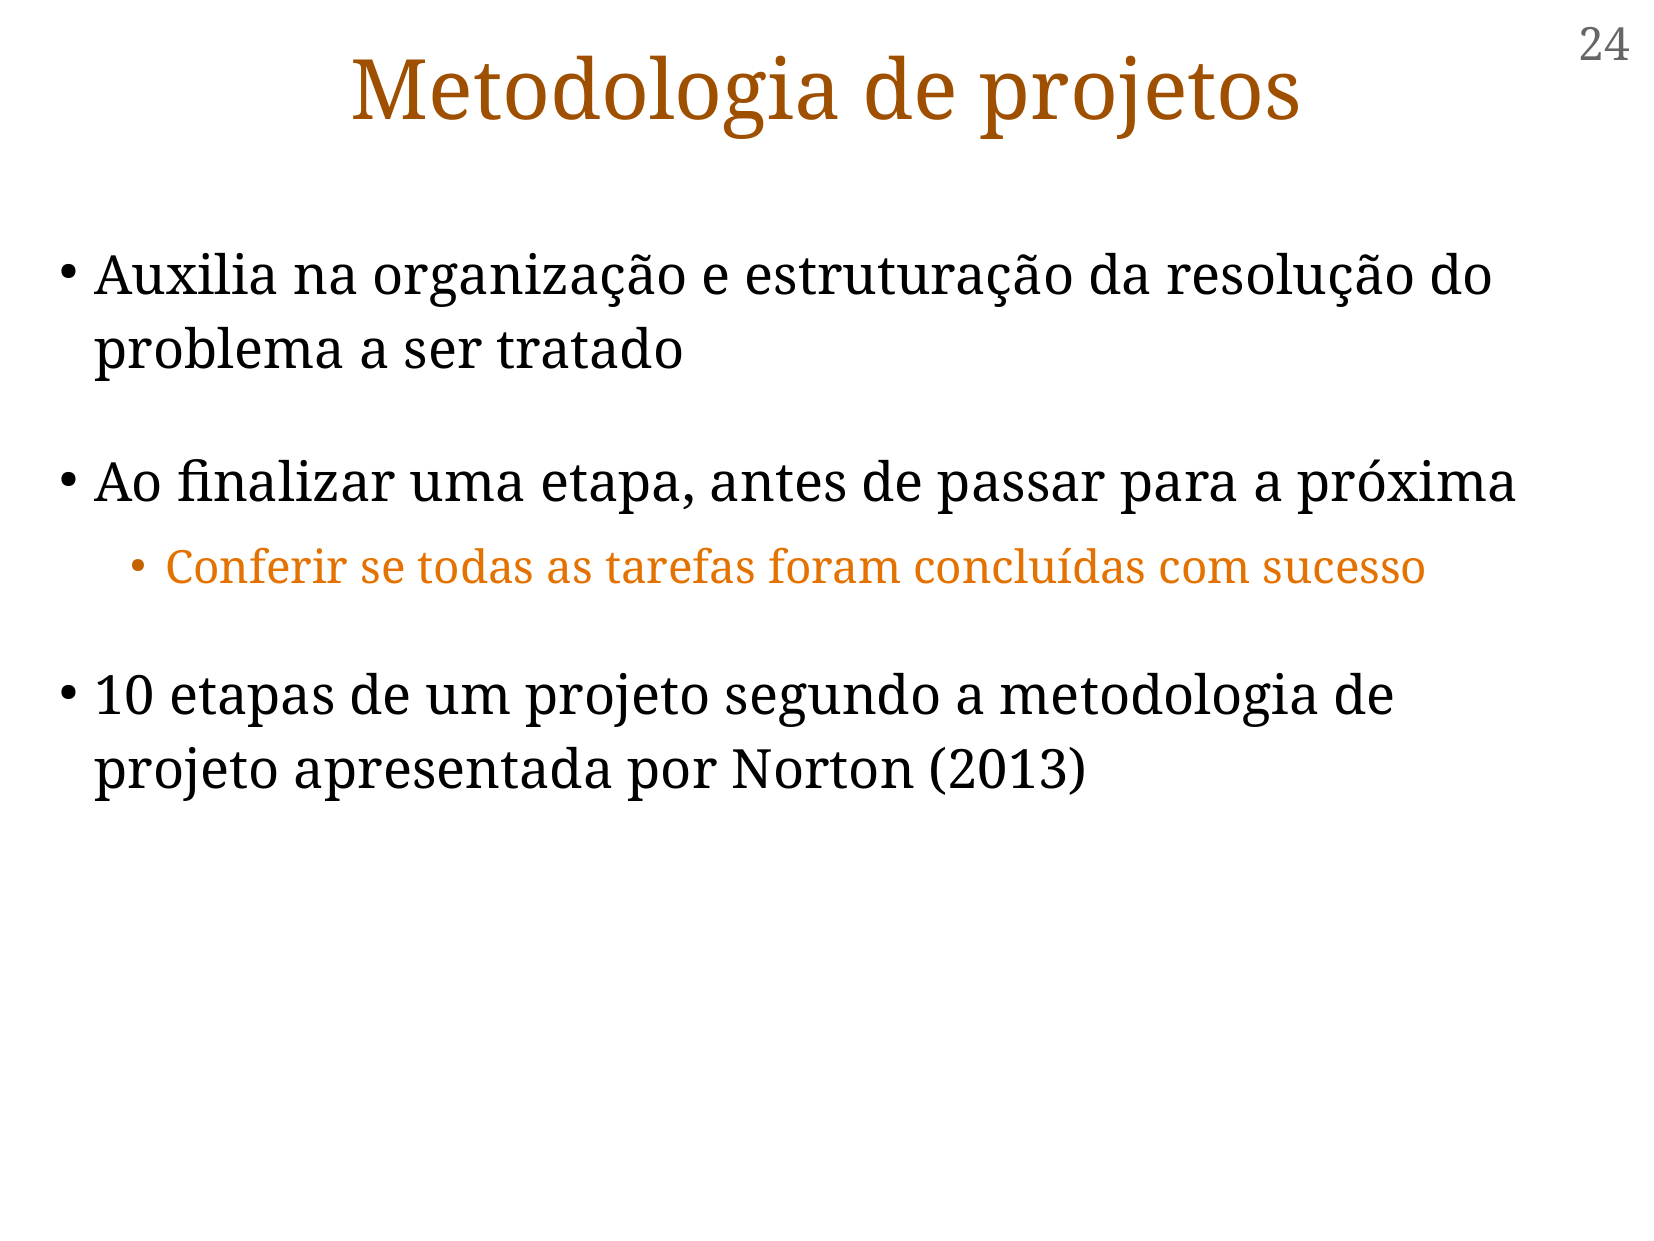

24
# Metodologia de projetos
Auxilia na organização e estruturação da resolução do problema a ser tratado
Ao finalizar uma etapa, antes de passar para a próxima
Conferir se todas as tarefas foram concluídas com sucesso
10 etapas de um projeto segundo a metodologia de projeto apresentada por Norton (2013)